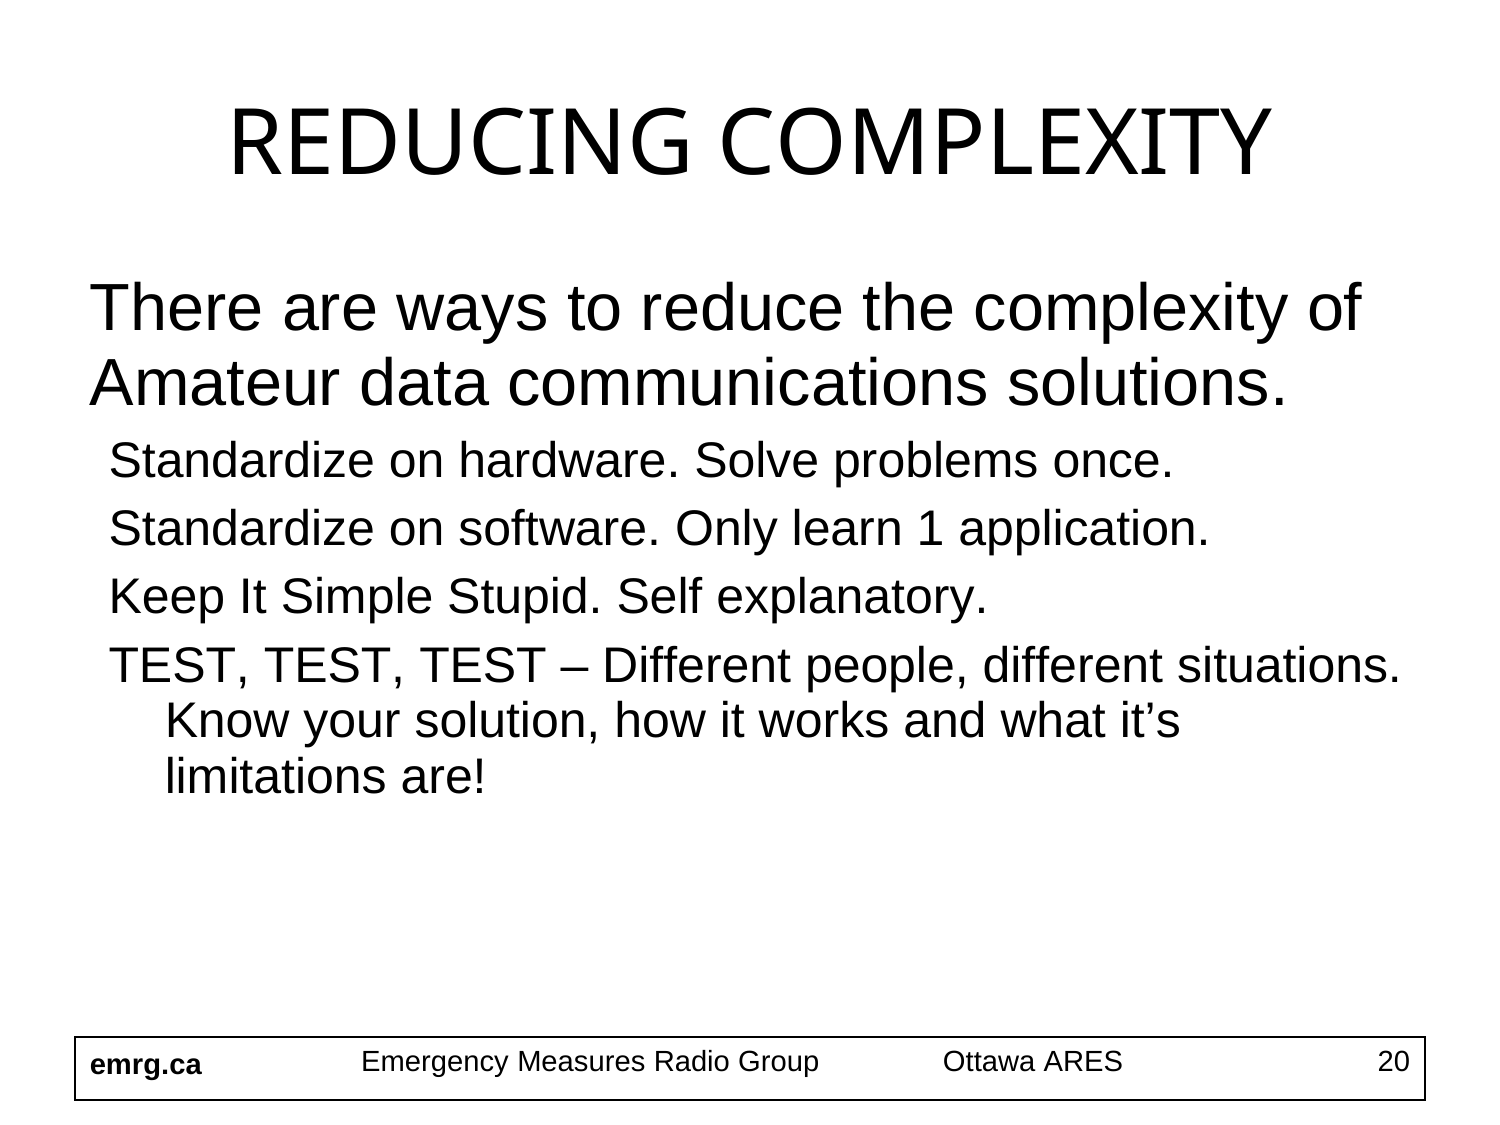

# REDUCING COMPLEXITY
There are ways to reduce the complexity of Amateur data communications solutions.
Standardize on hardware. Solve problems once.
Standardize on software. Only learn 1 application.
Keep It Simple Stupid. Self explanatory.
TEST, TEST, TEST – Different people, different situations. Know your solution, how it works and what it’s limitations are!
Emergency Measures Radio Group Ottawa ARES
20